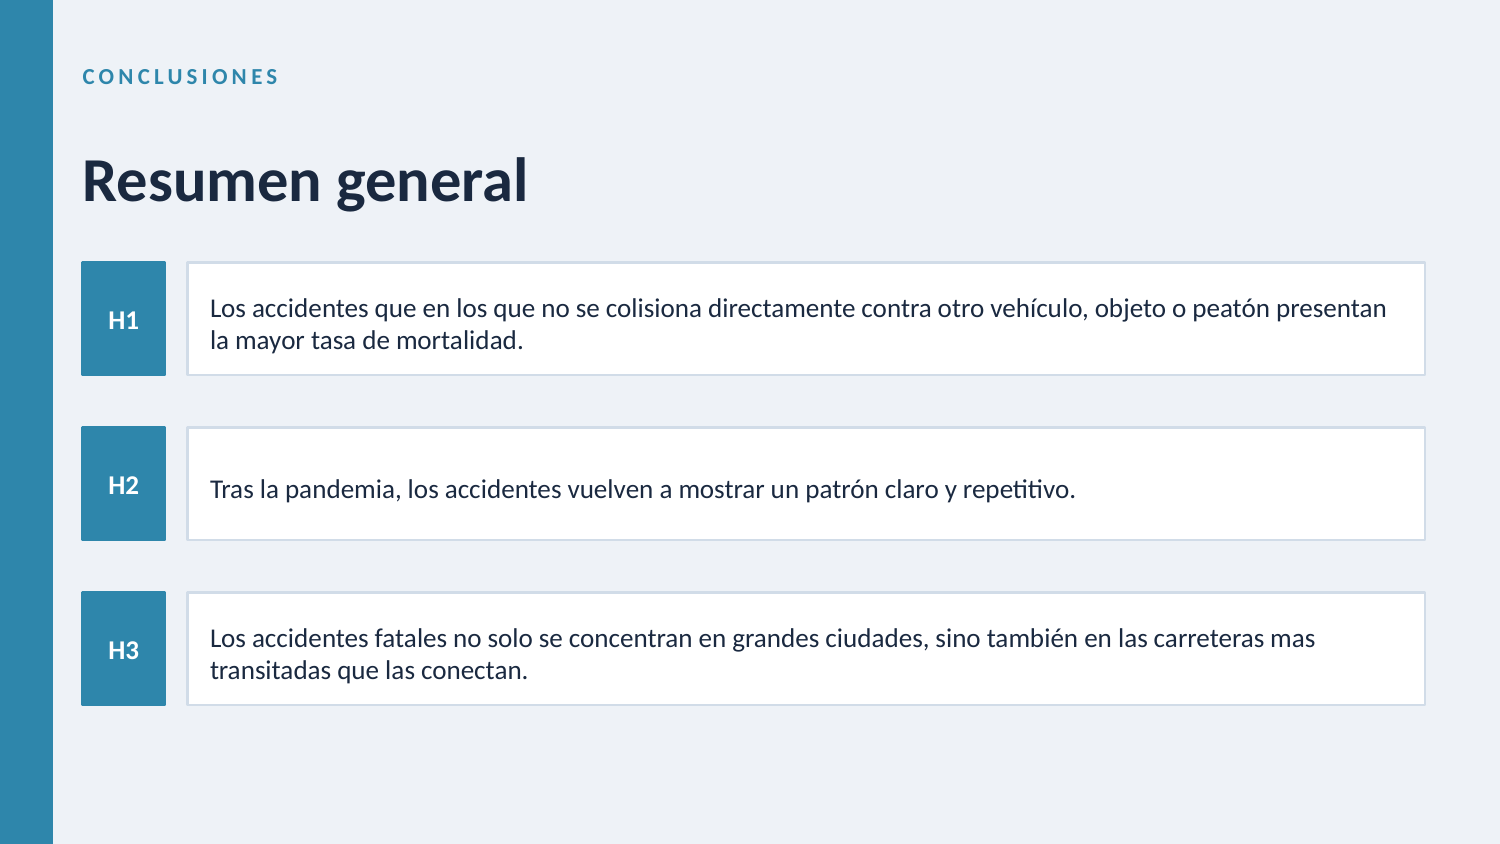

CONCLUSIONES
Resumen general
H1
Los accidentes que en los que no se colisiona directamente contra otro vehículo, objeto o peatón presentan la mayor tasa de mortalidad.
H2
Tras la pandemia, los accidentes vuelven a mostrar un patrón claro y repetitivo.
H3
Los accidentes fatales no solo se concentran en grandes ciudades, sino también en las carreteras mas transitadas que las conectan.